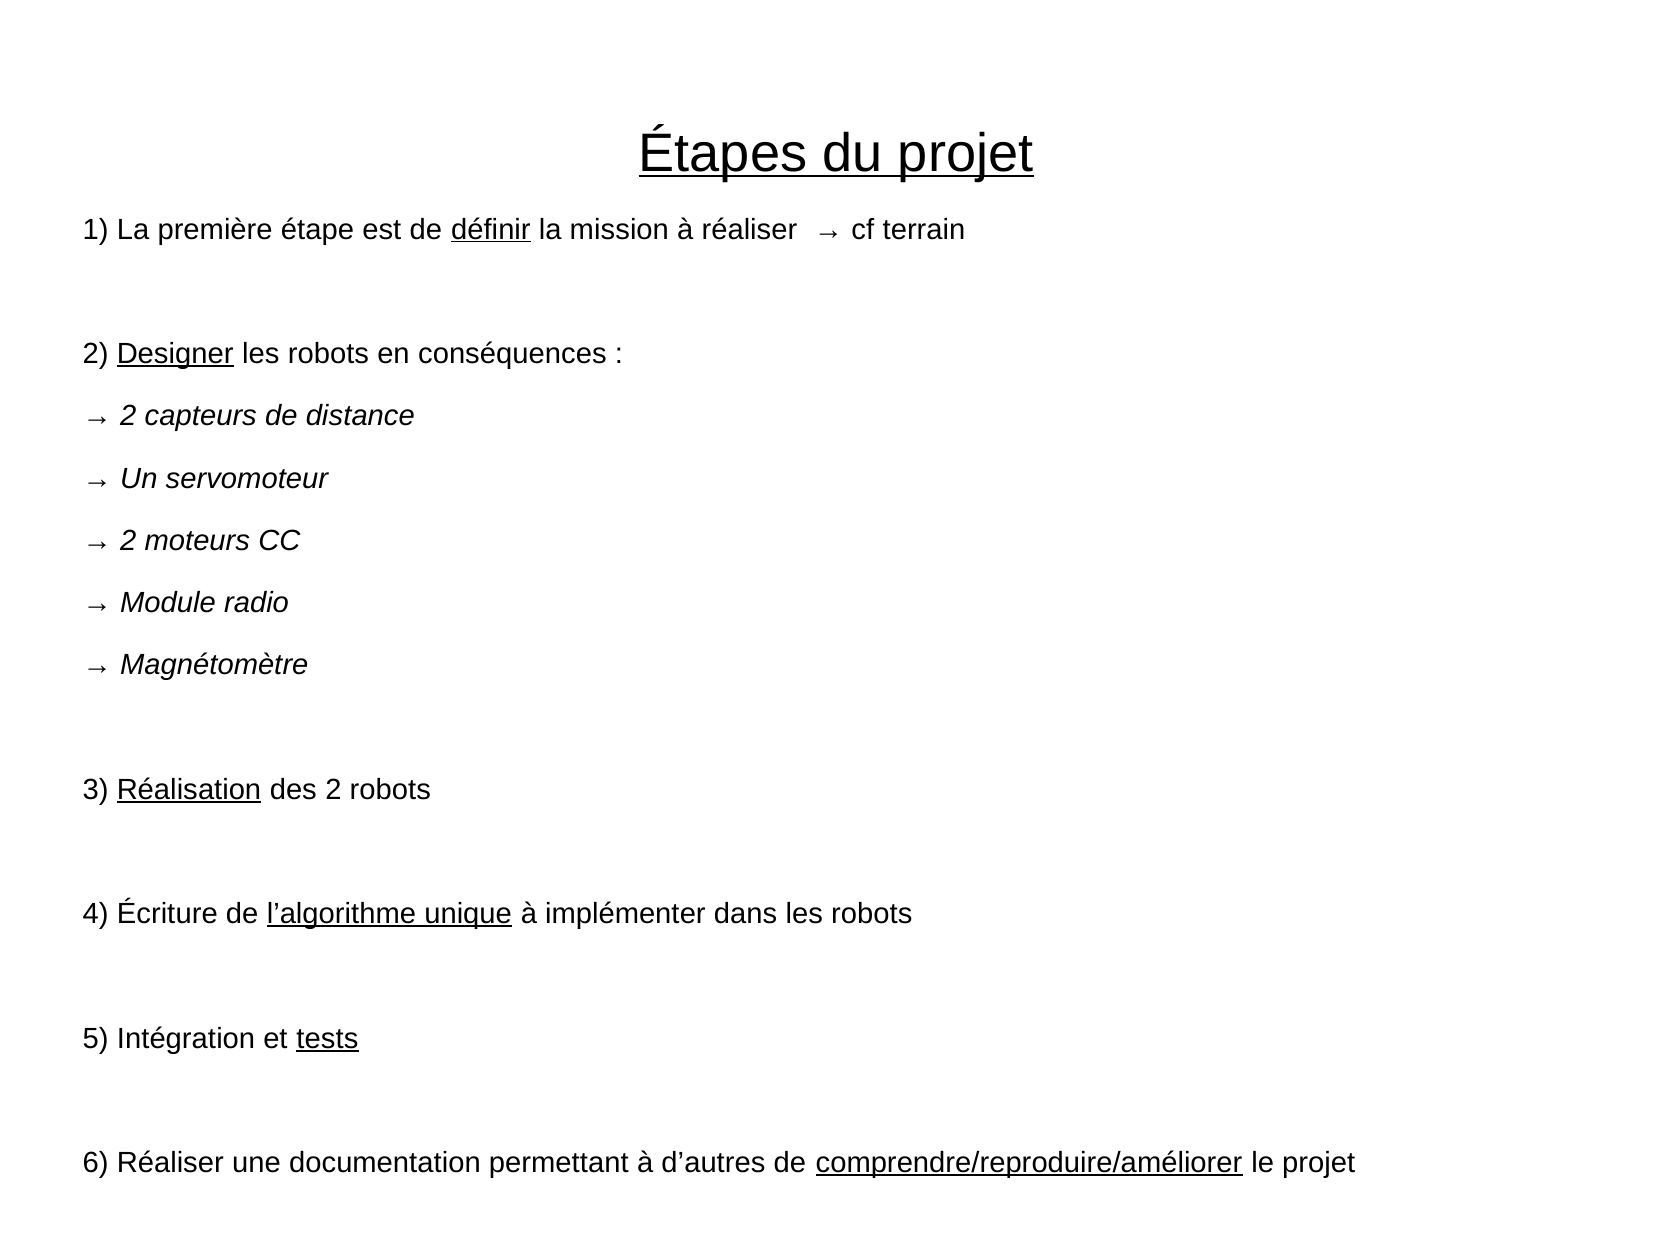

# Étapes du projet
1) La première étape est de définir la mission à réaliser → cf terrain
2) Designer les robots en conséquences :
→ 2 capteurs de distance
→ Un servomoteur
→ 2 moteurs CC
→ Module radio
→ Magnétomètre
3) Réalisation des 2 robots
4) Écriture de l’algorithme unique à implémenter dans les robots
5) Intégration et tests
6) Réaliser une documentation permettant à d’autres de comprendre/reproduire/améliorer le projet